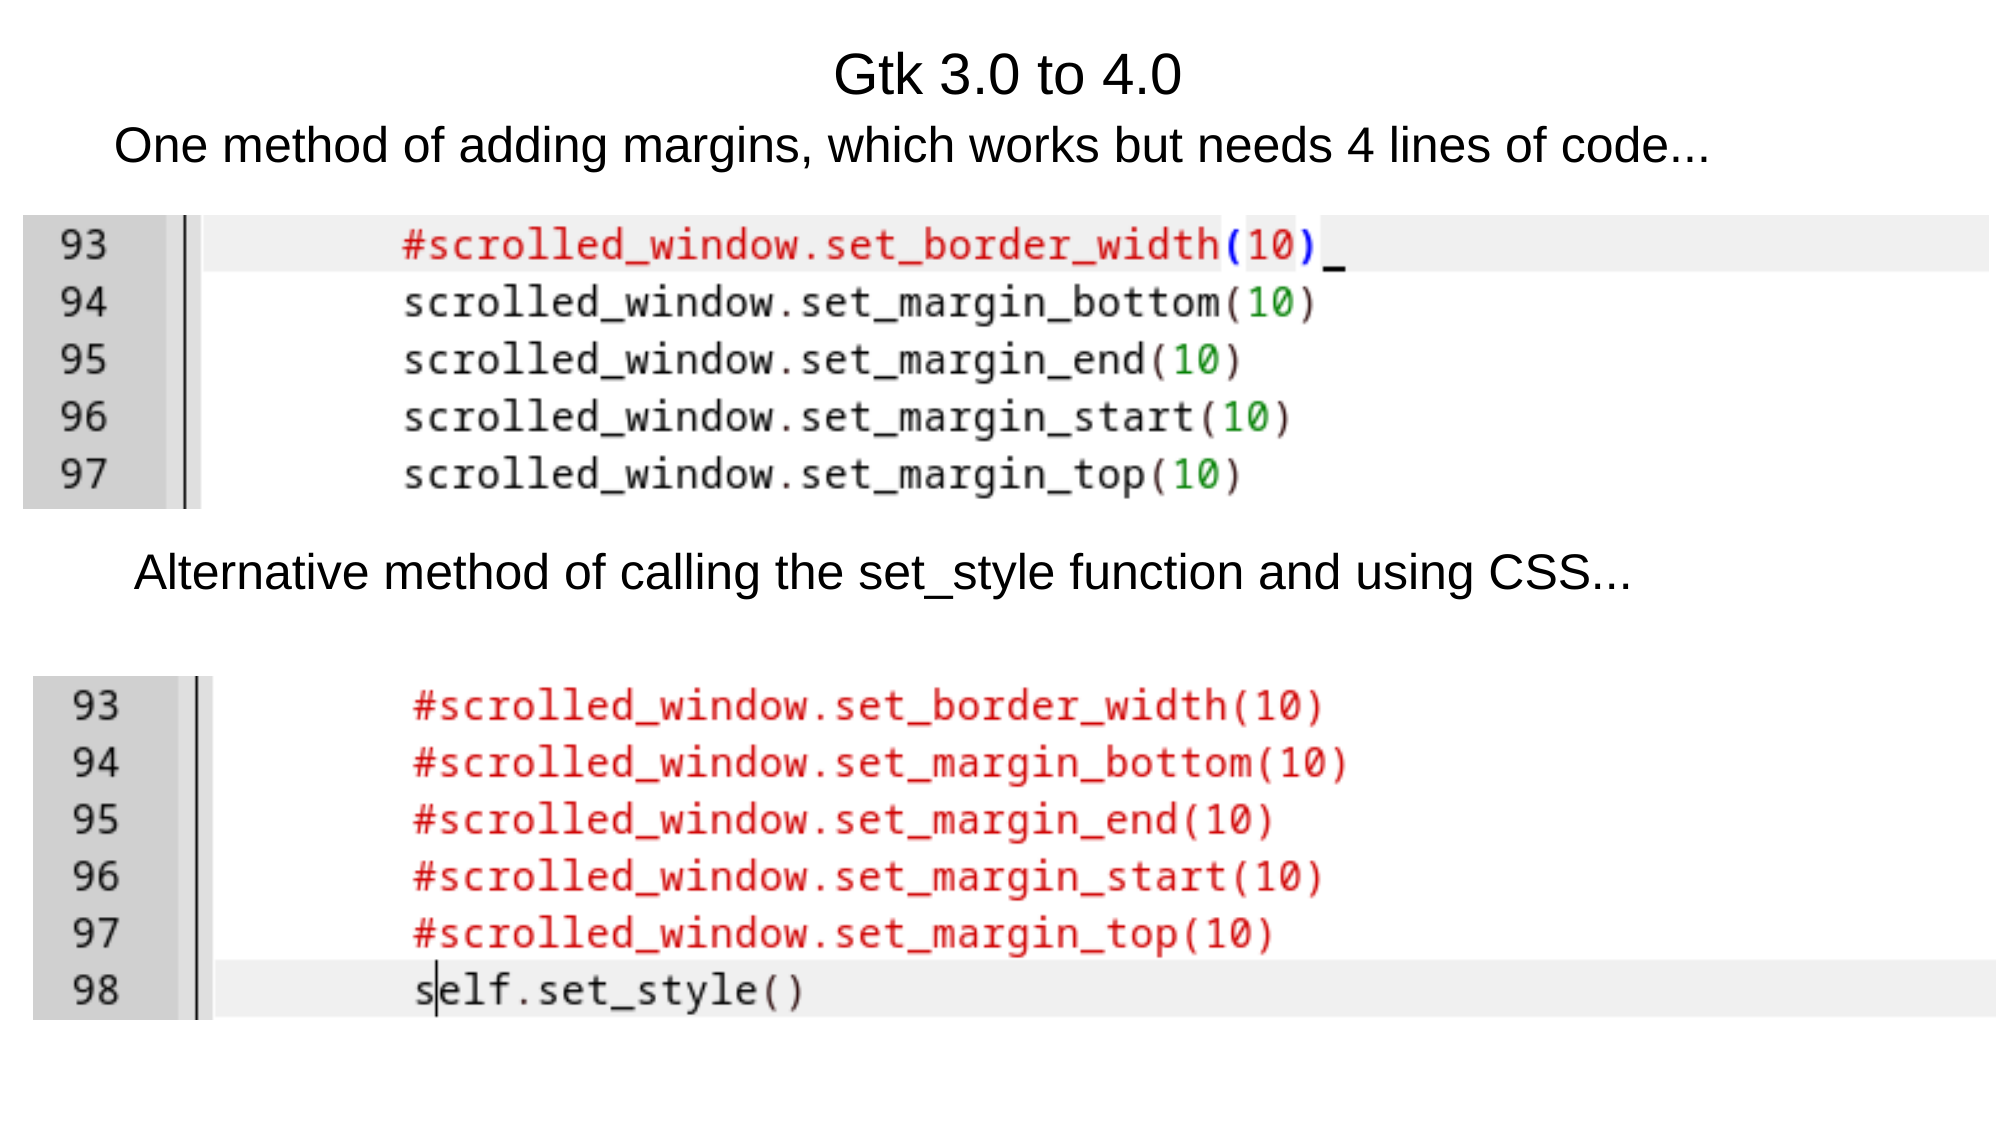

# Gtk 3.0 to 4.0
One method of adding margins, which works but needs 4 lines of code...
Alternative method of calling the set_style function and using CSS...